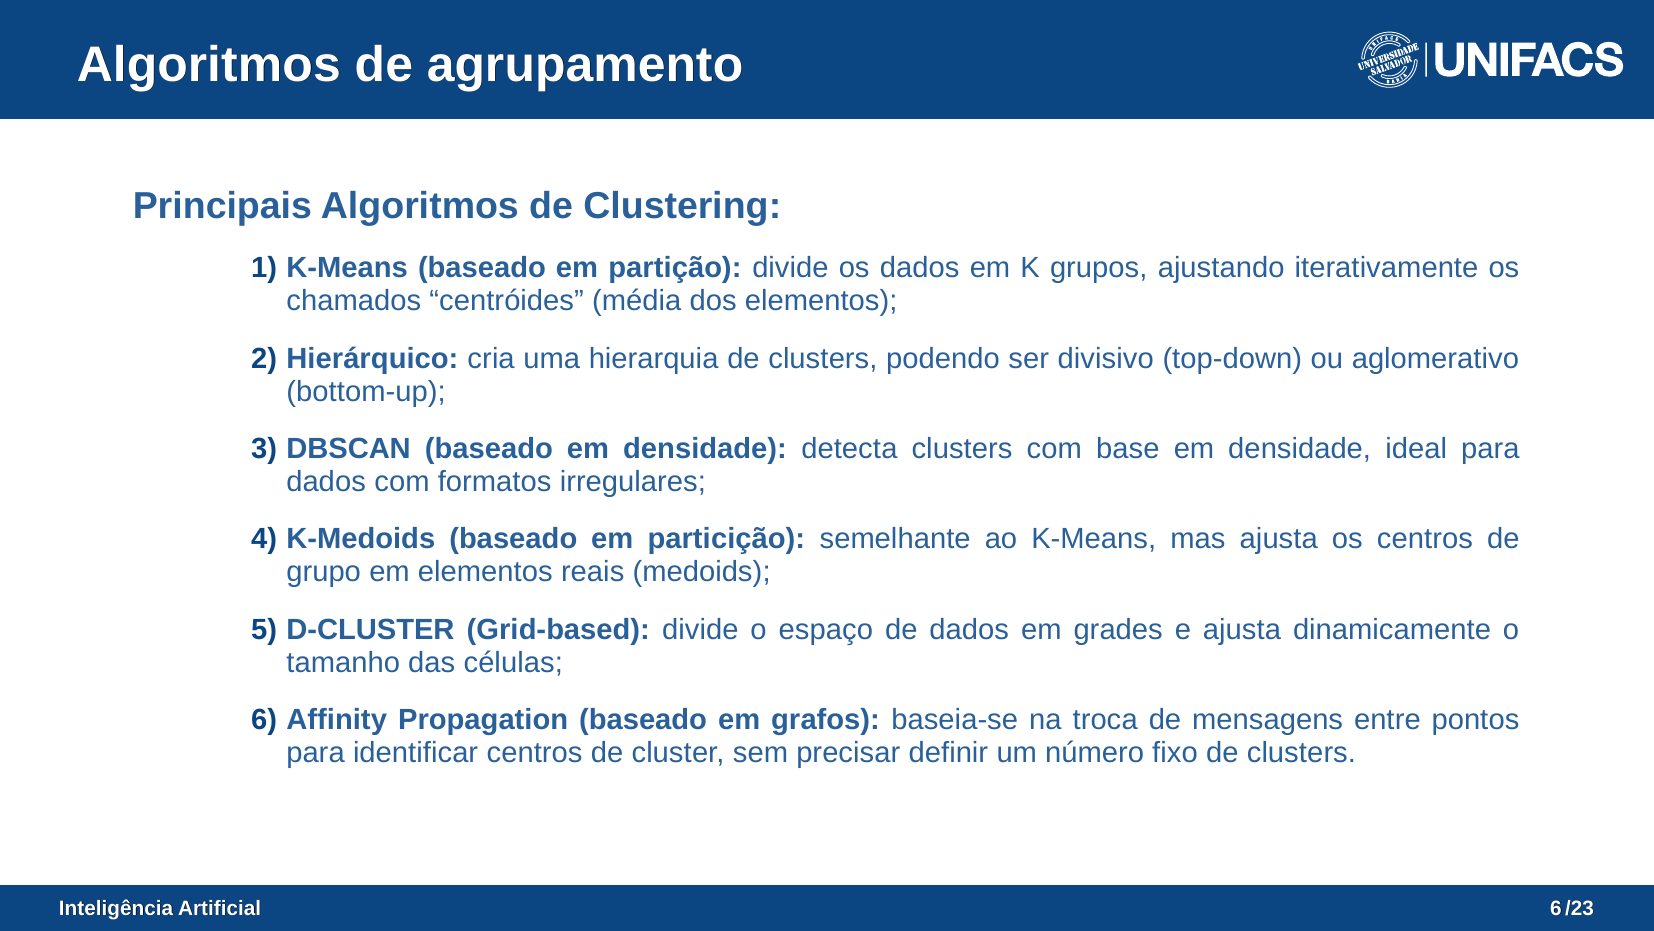

Algoritmos de agrupamento
Principais Algoritmos de Clustering:
K-Means (baseado em partição): divide os dados em K grupos, ajustando iterativamente os chamados “centróides” (média dos elementos);
Hierárquico: cria uma hierarquia de clusters, podendo ser divisivo (top-down) ou aglomerativo (bottom-up);
DBSCAN (baseado em densidade): detecta clusters com base em densidade, ideal para dados com formatos irregulares;
K-Medoids (baseado em particição): semelhante ao K-Means, mas ajusta os centros de grupo em elementos reais (medoids);
D-CLUSTER (Grid-based): divide o espaço de dados em grades e ajusta dinamicamente o tamanho das células;
Affinity Propagation (baseado em grafos): baseia-se na troca de mensagens entre pontos para identificar centros de cluster, sem precisar definir um número fixo de clusters.